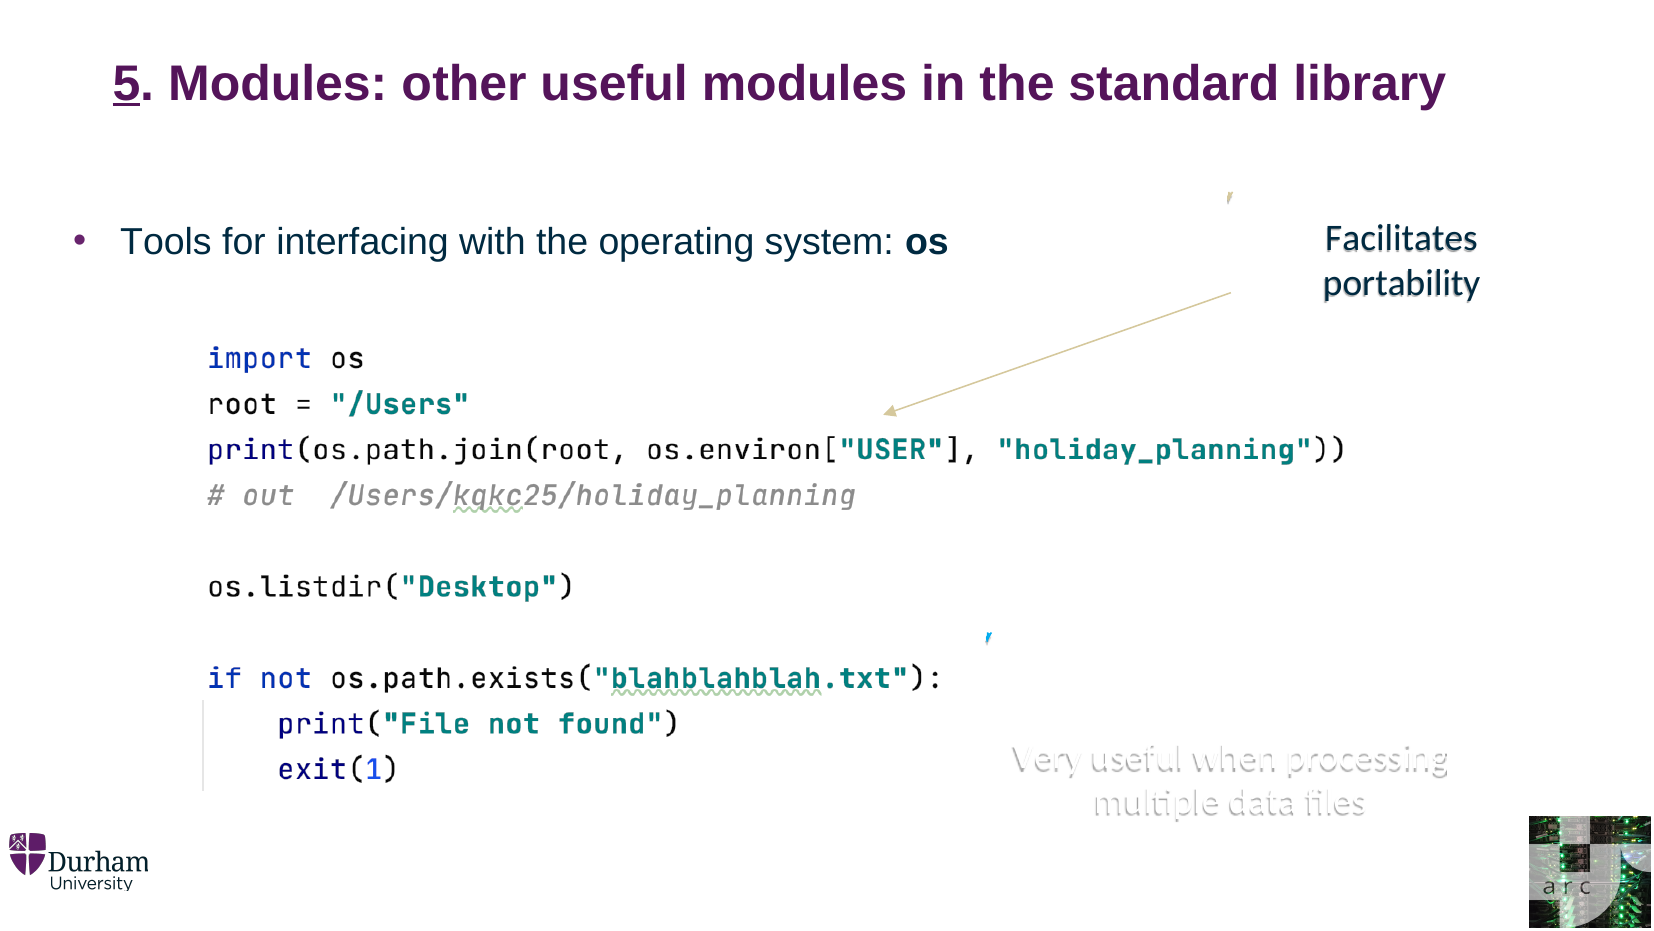

5. Modules: other useful modules in the standard library
Facilitates portability
Tools for interfacing with the operating system: os
Very useful when processing multiple data files